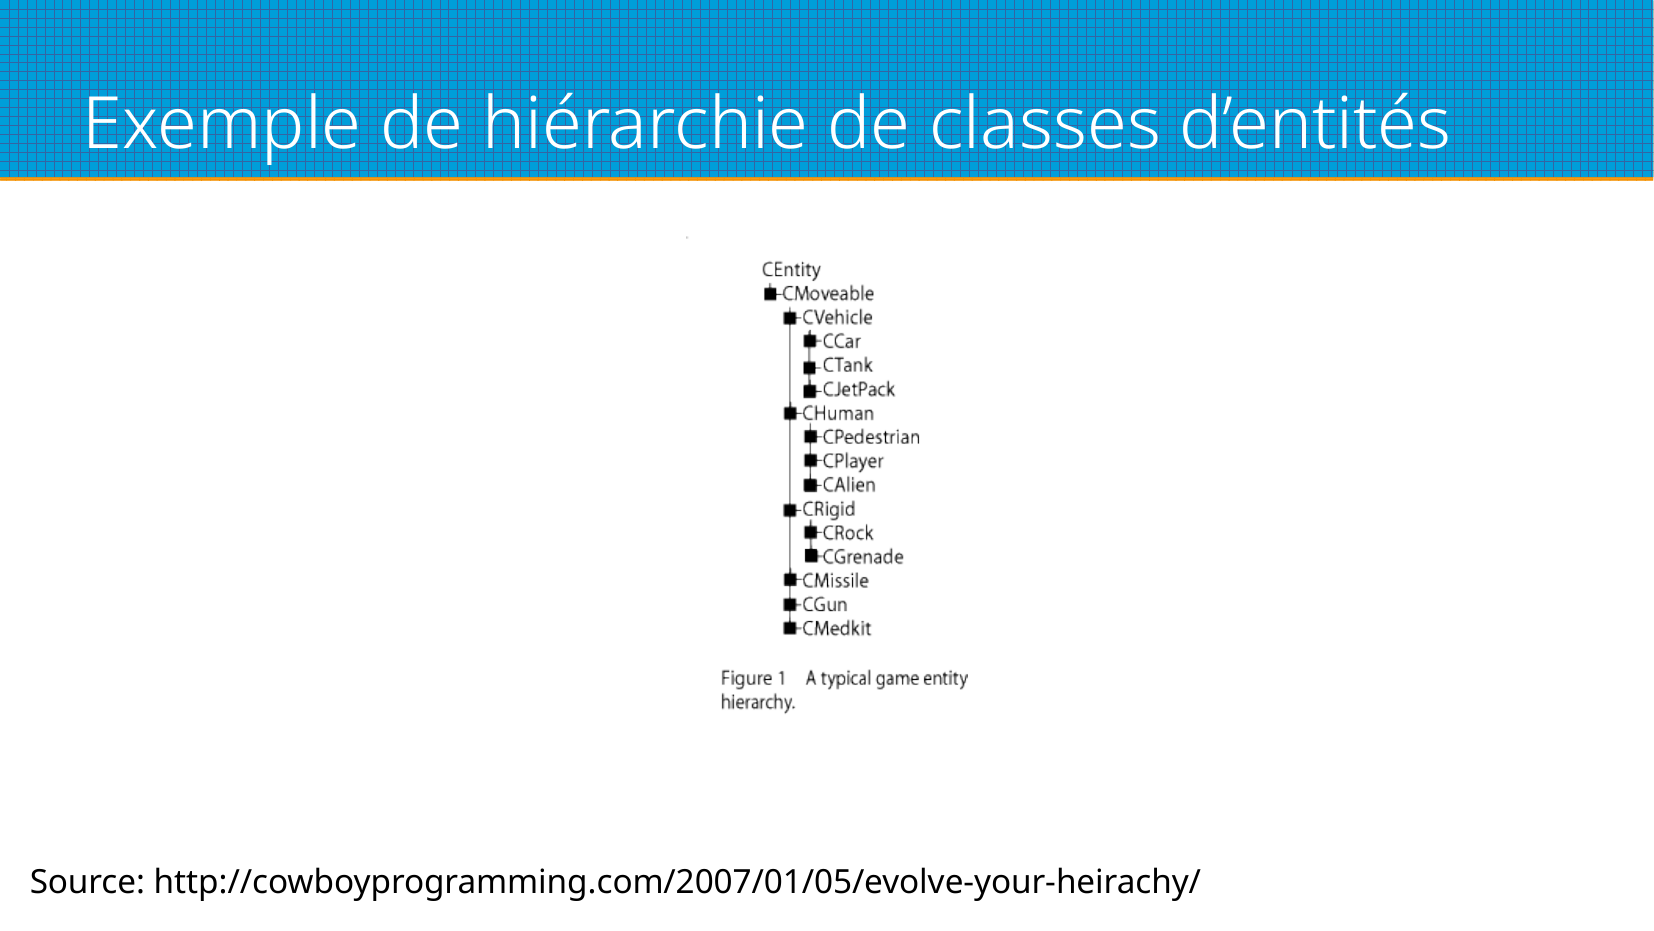

# Exemple de hiérarchie de classes d’entités
Source: http://cowboyprogramming.com/2007/01/05/evolve-your-heirachy/